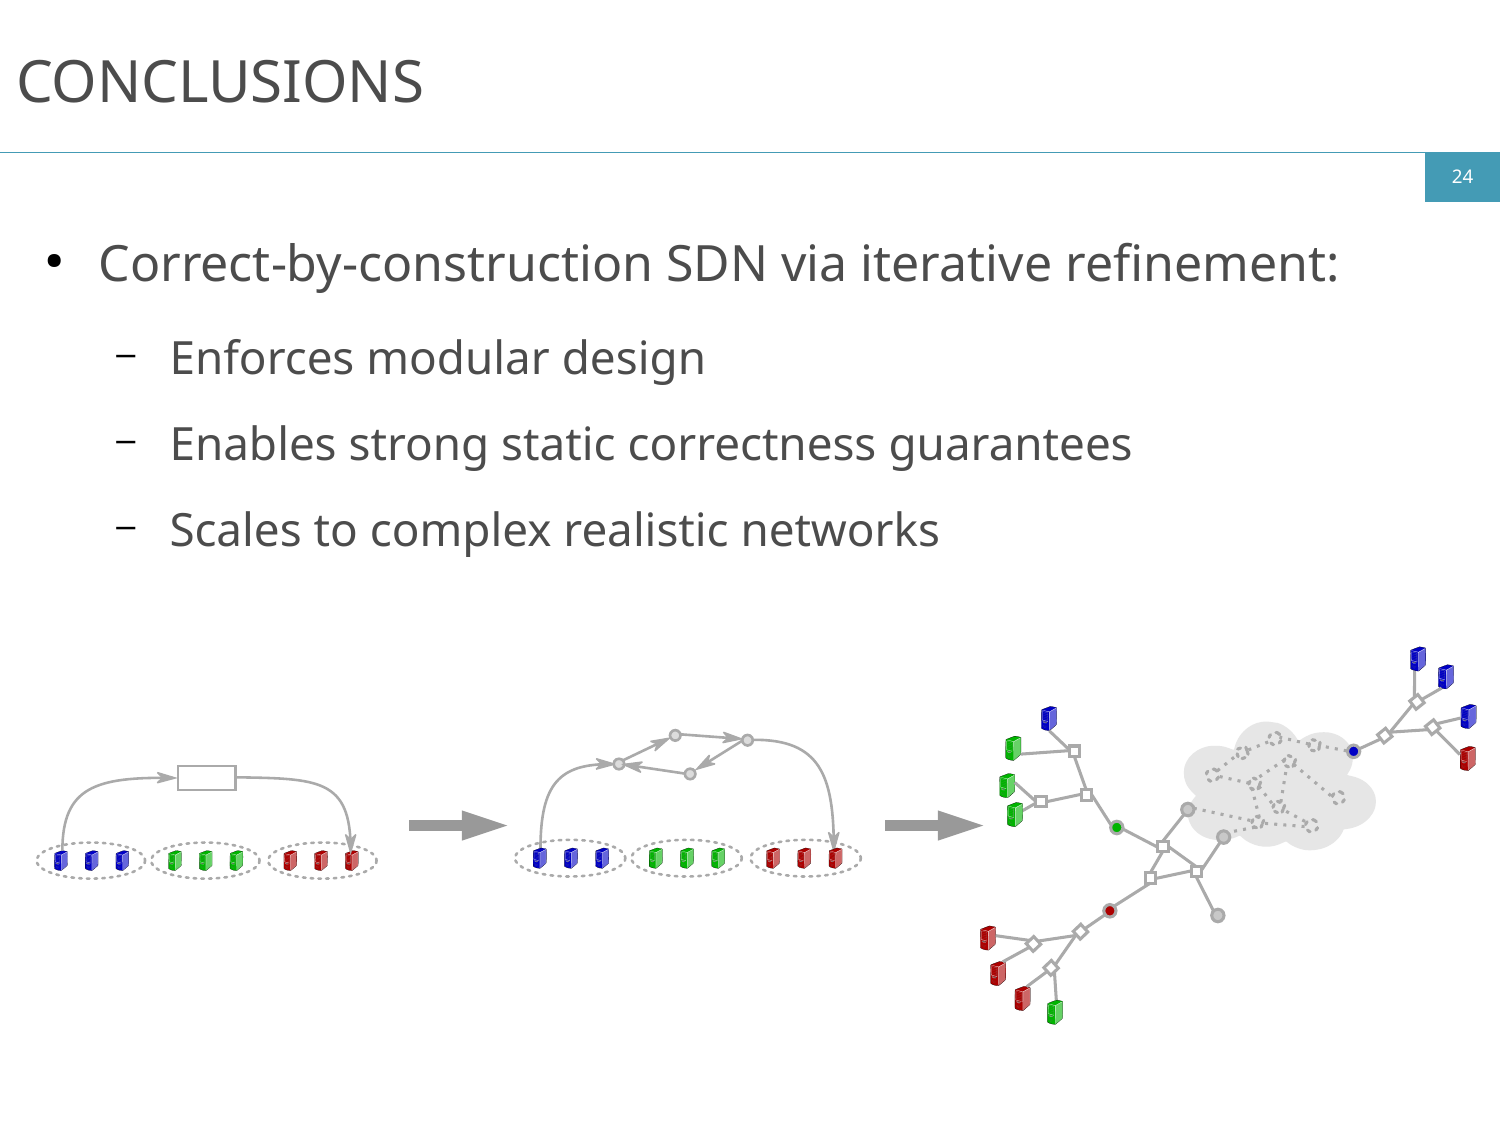

# CONCLUSIONS
Correct-by-construction SDN via iterative refinement:
Enforces modular design
Enables strong static correctness guarantees
Scales to complex realistic networks